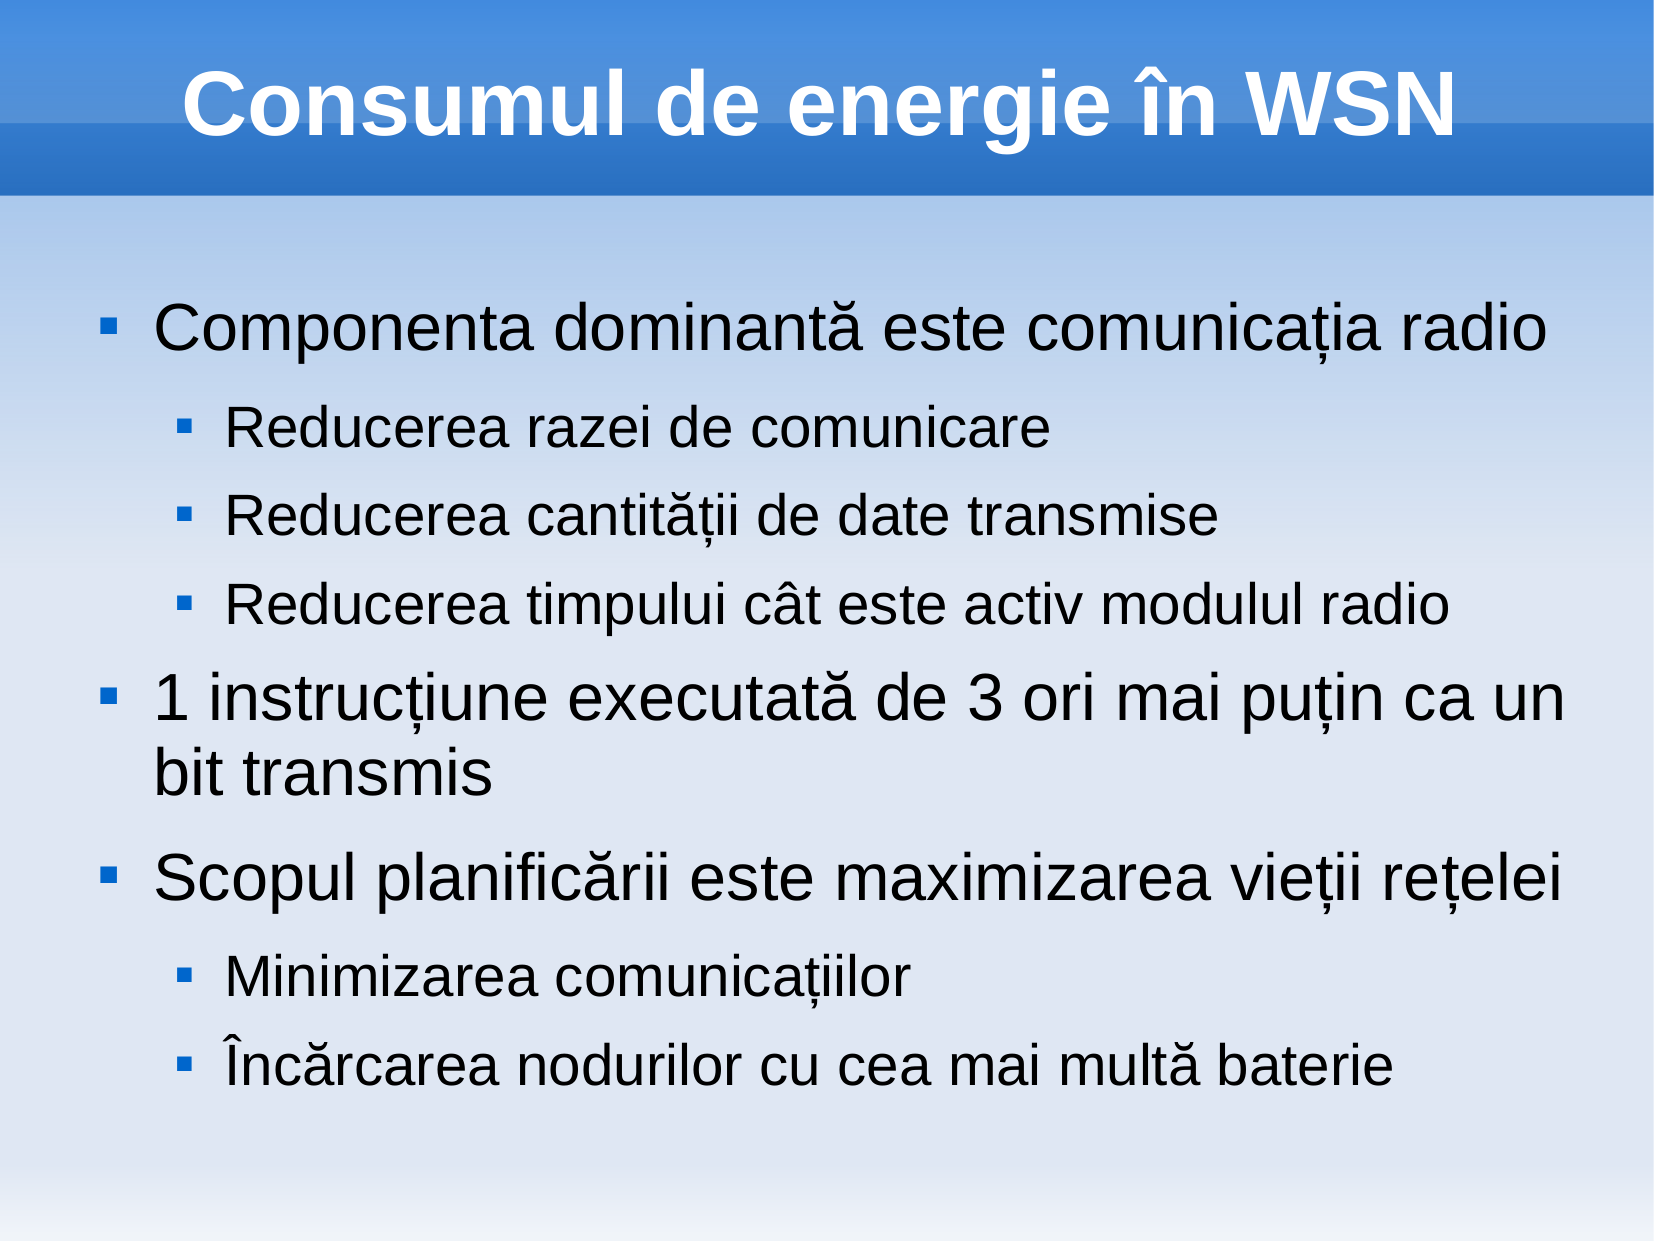

# Consumul de energie în WSN
Componenta dominantă este comunicația radio
Reducerea razei de comunicare
Reducerea cantității de date transmise
Reducerea timpului cât este activ modulul radio
1 instrucțiune executată de 3 ori mai puțin ca un bit transmis
Scopul planificării este maximizarea vieții rețelei
Minimizarea comunicațiilor
Încărcarea nodurilor cu cea mai multă baterie